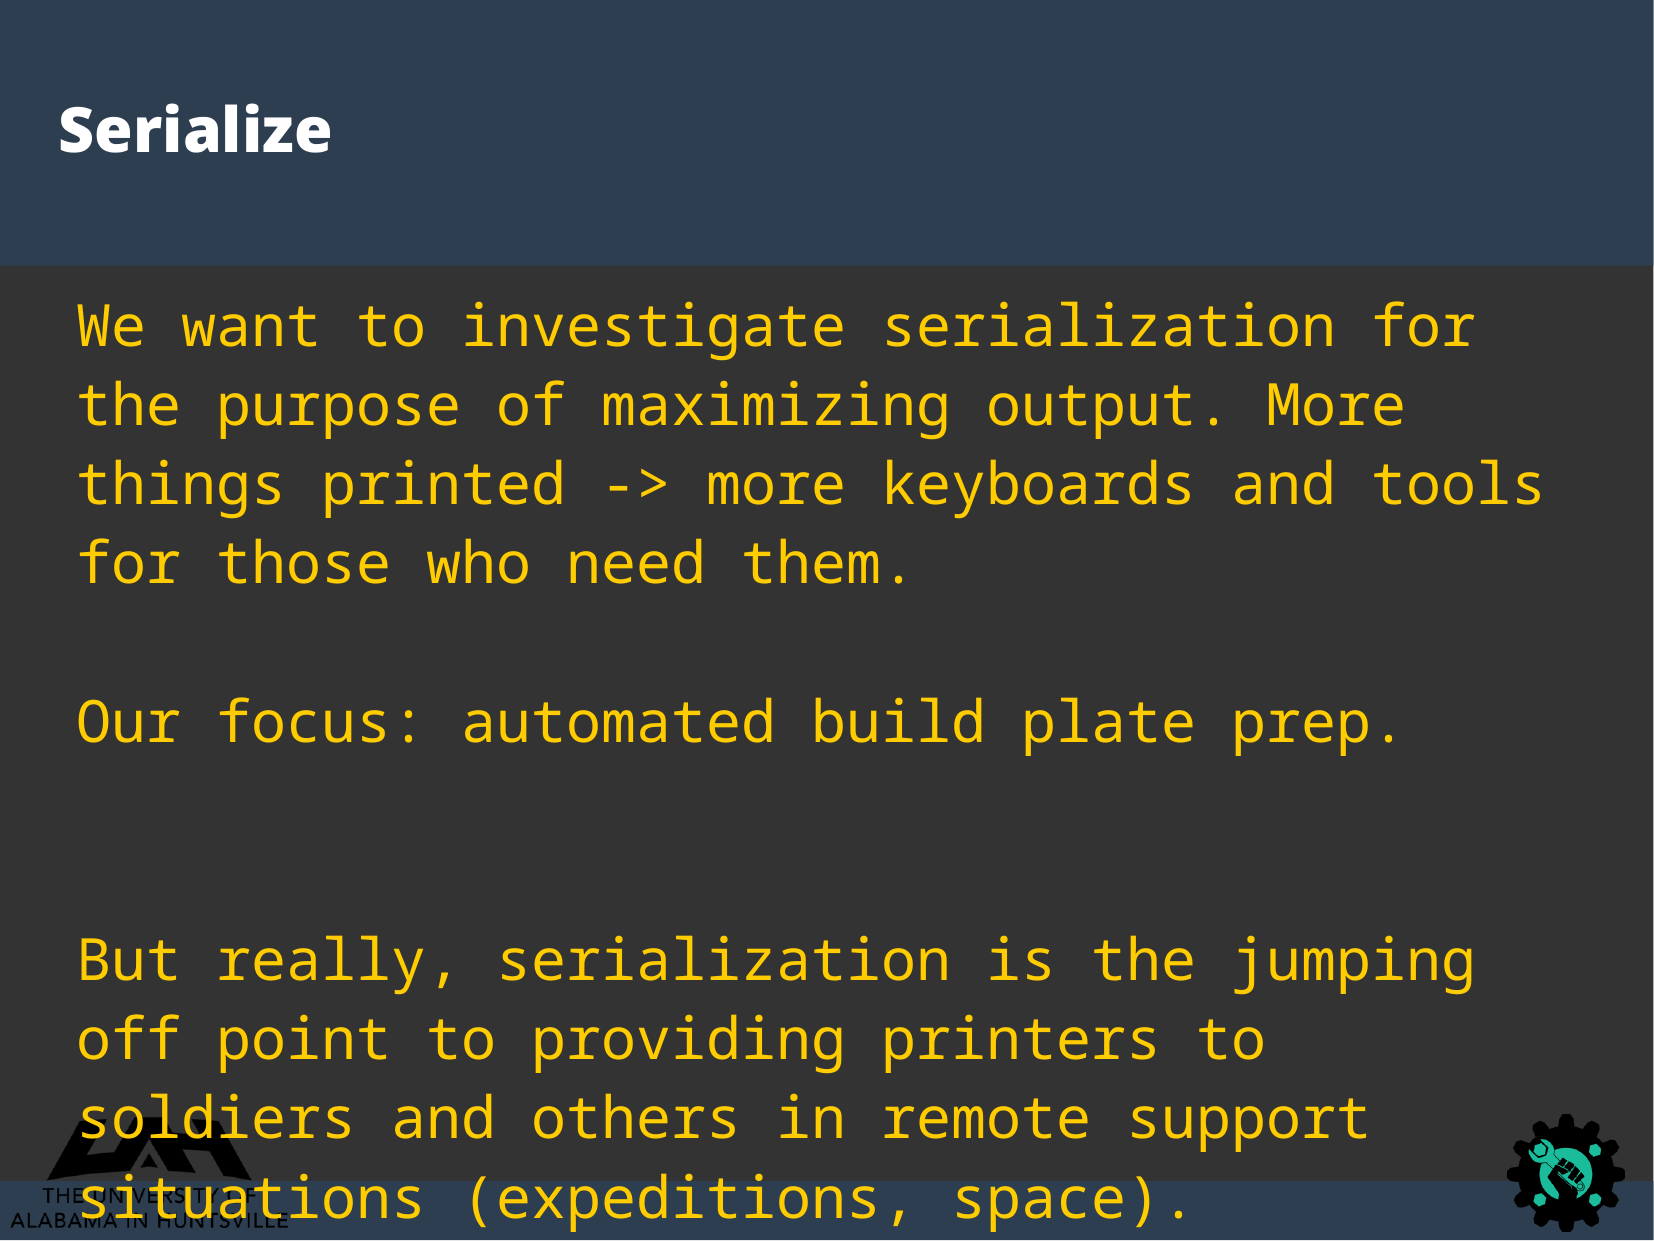

# Serialize
We want to investigate serialization for the purpose of maximizing output. More things printed -> more keyboards and tools for those who need them.
Our focus: automated build plate prep.
But really, serialization is the jumping off point to providing printers to soldiers and others in remote support situations (expeditions, space).